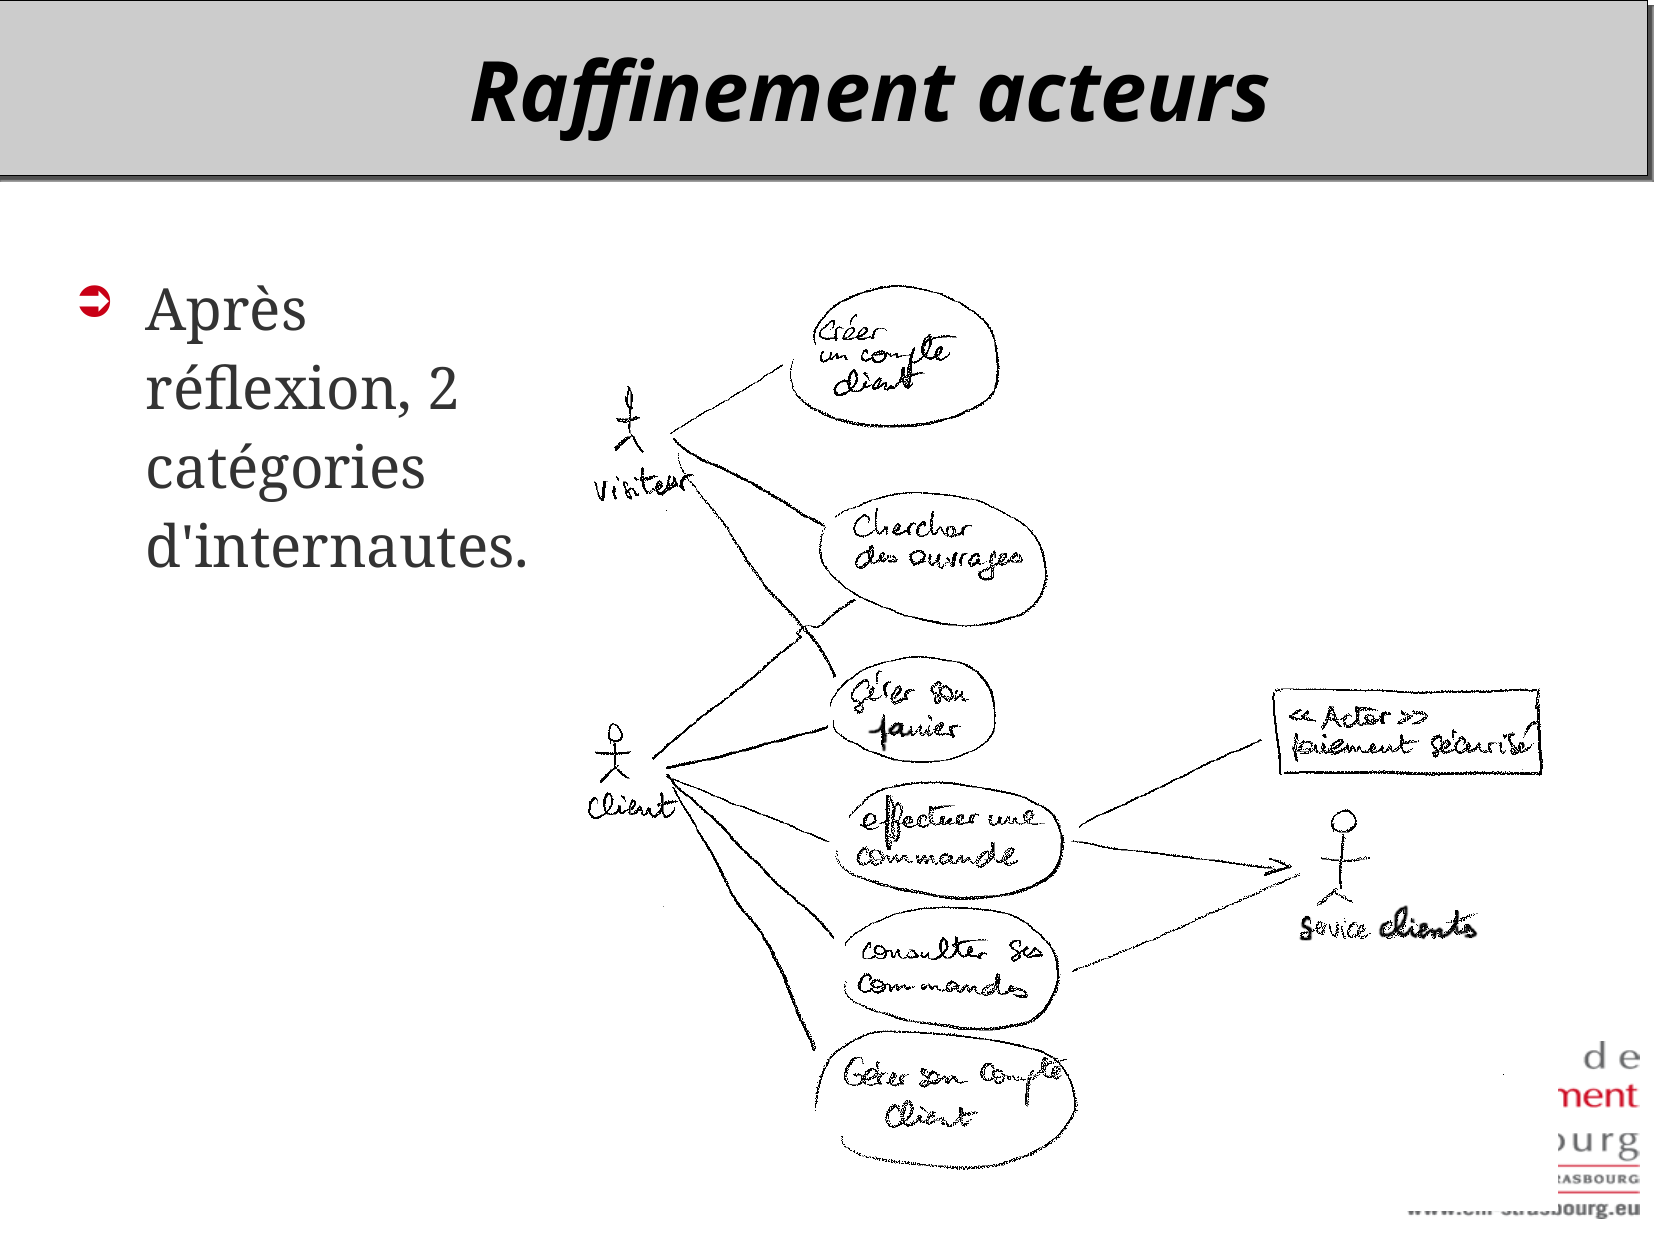

# Raffinement acteurs
Après réflexion, 2 catégories d'internautes.